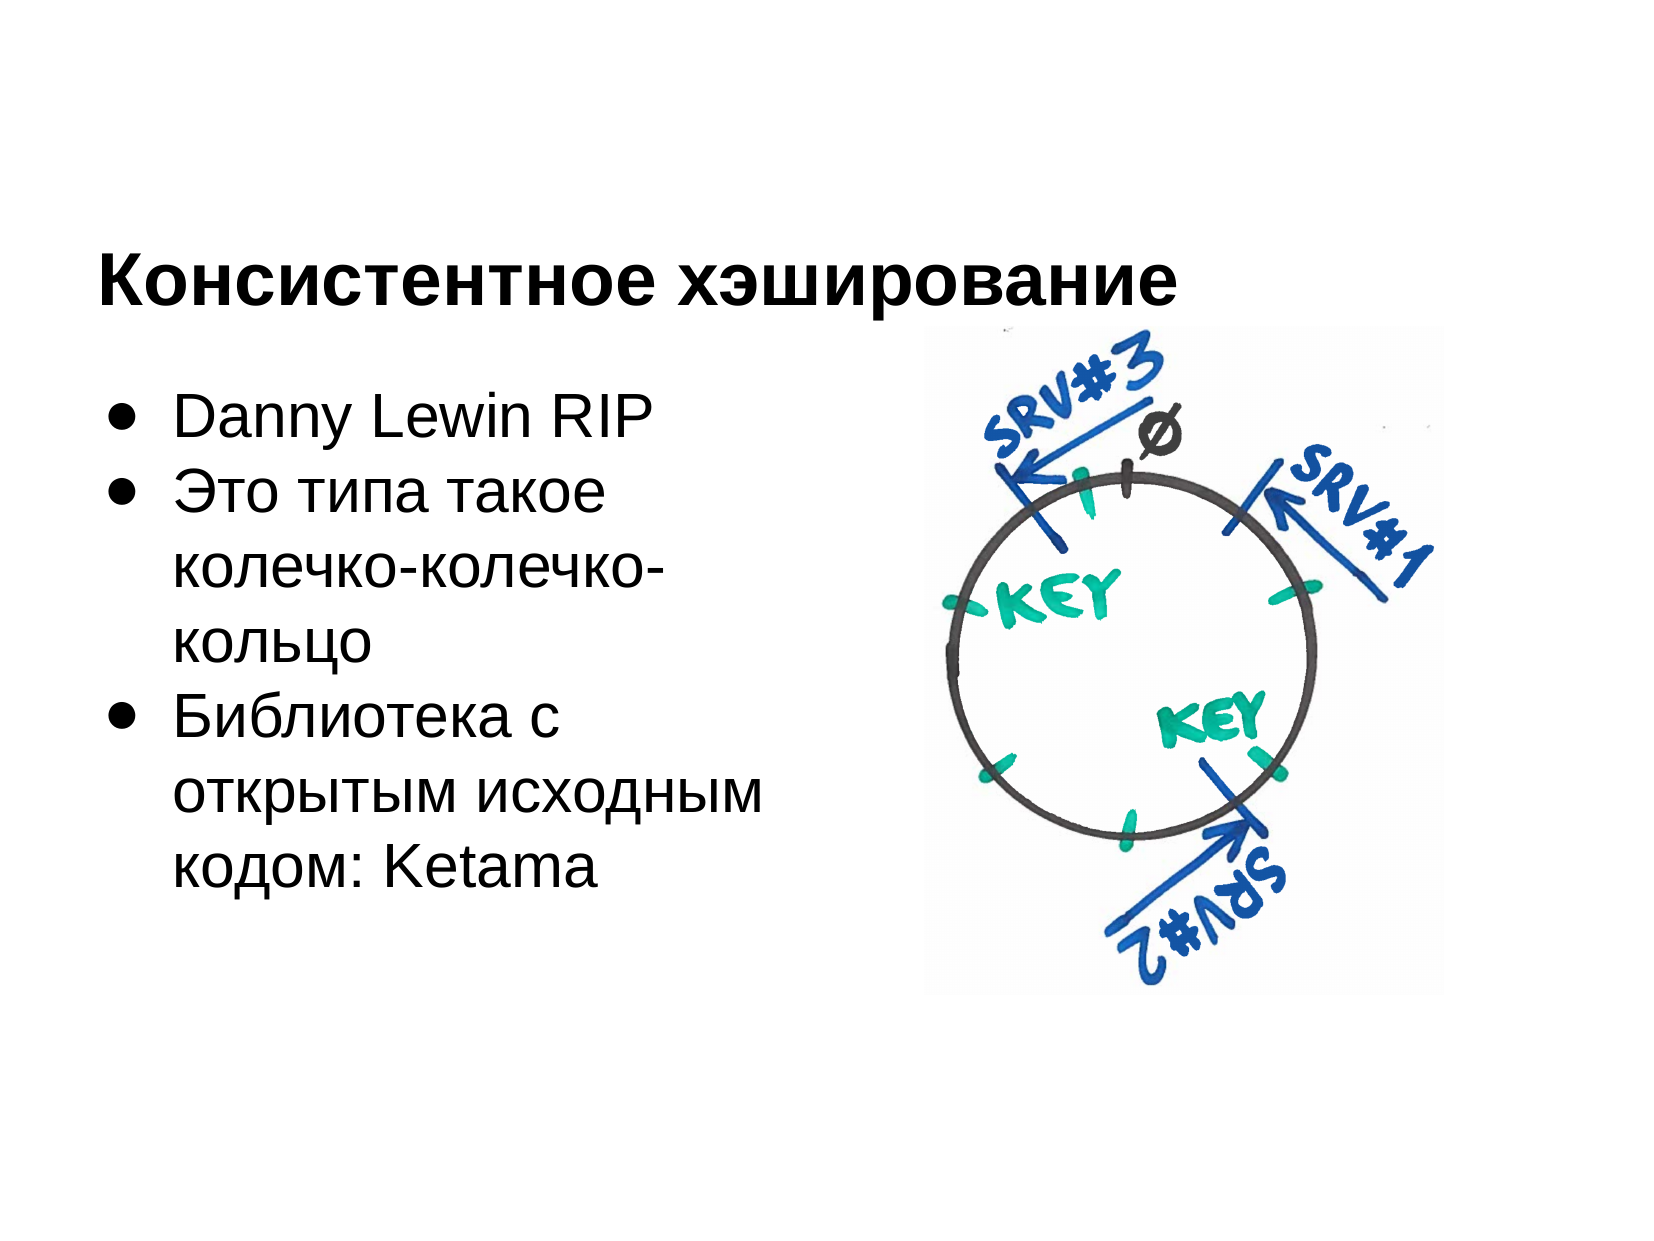

# Консистентное хэширование
Danny Lewin RIP
Это типа такое колечко-колечко-кольцо
Библиотека с открытым исходным кодом: Ketama